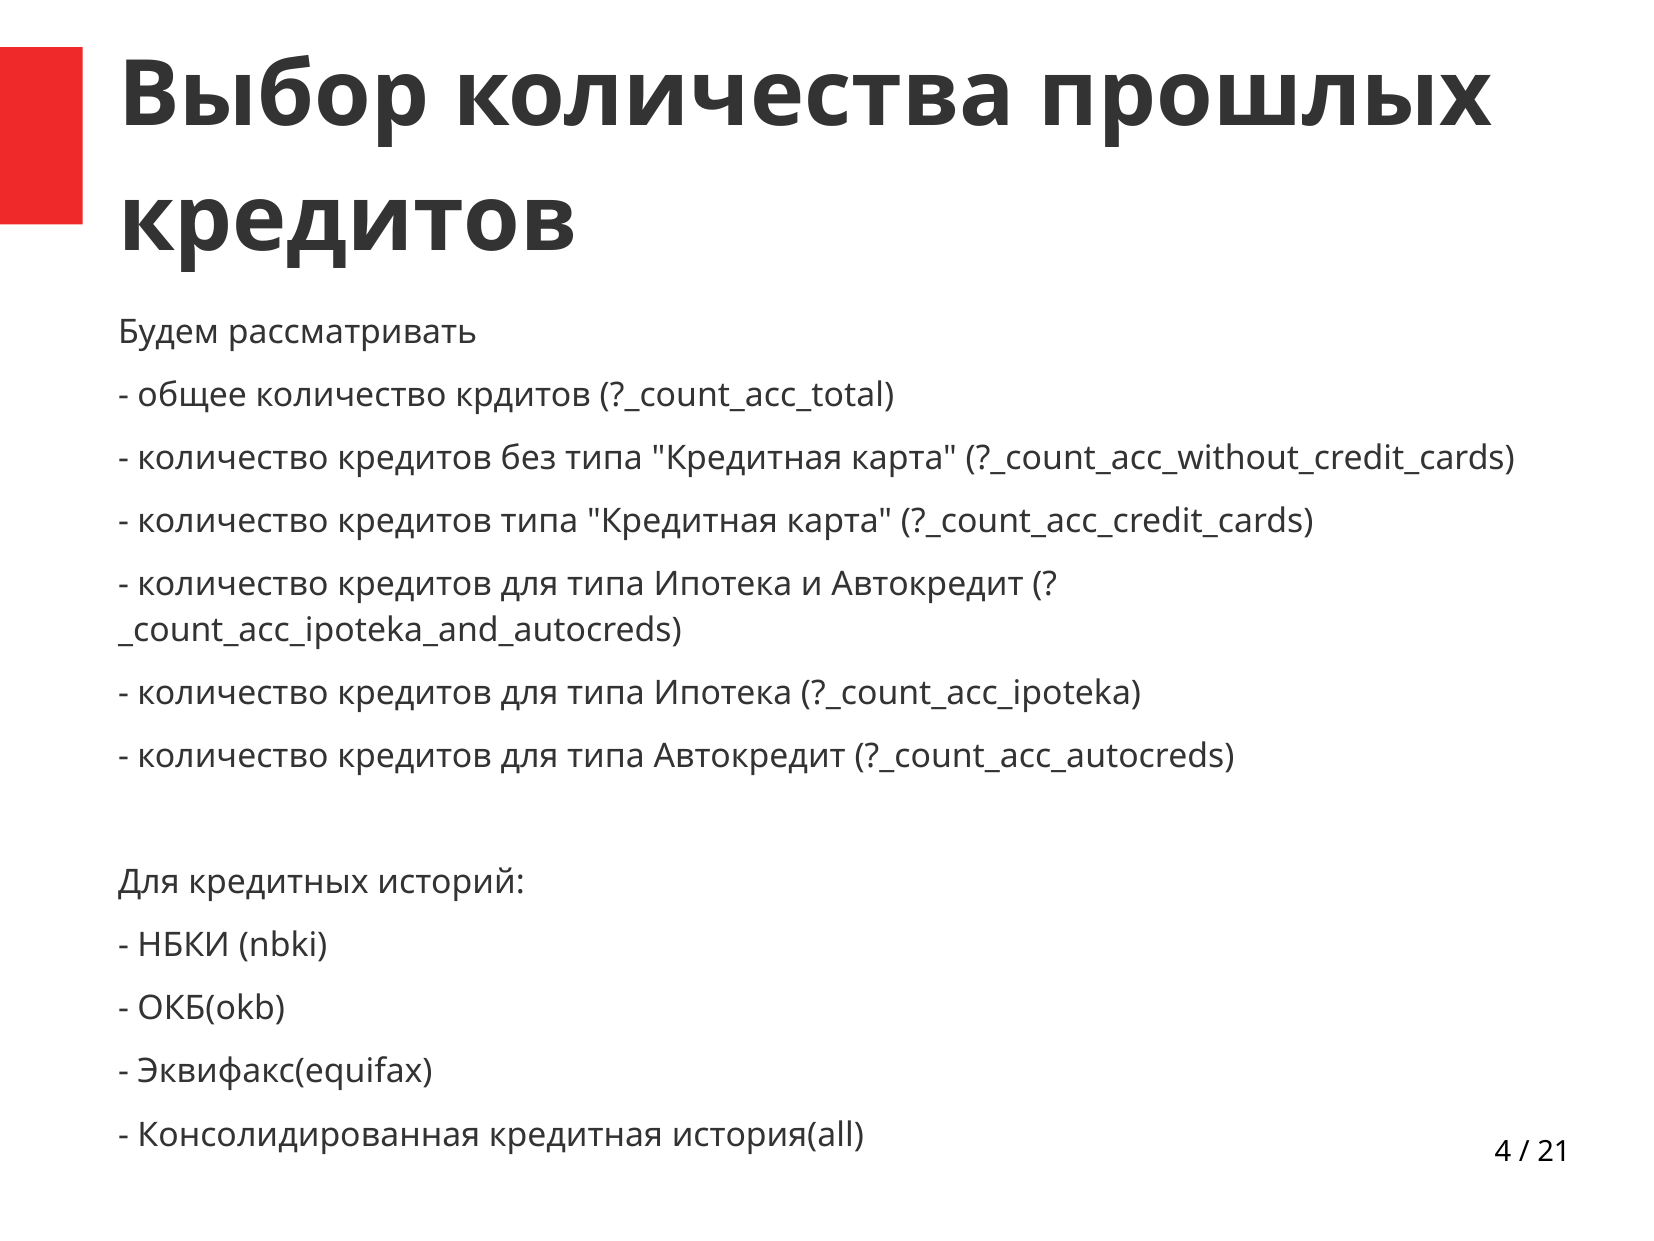

# Выбор количества прошлых кредитов
Будем рассматривать
- общее количество крдитов (?_count_acc_total)
- количество кредитов без типа "Кредитная карта" (?_count_acc_without_credit_cards)
- количество кредитов типа "Кредитная карта" (?_count_acc_credit_cards)
- количество кредитов для типа Ипотека и Автокредит (?_count_acc_ipoteka_and_autocreds)
- количество кредитов для типа Ипотека (?_count_acc_ipoteka)
- количество кредитов для типа Автокредит (?_count_acc_autocreds)
Для кредитных историй:
- НБКИ (nbki)
- ОКБ(okb)
- Эквифакс(equifax)
- Консолидированная кредитная история(all)
4